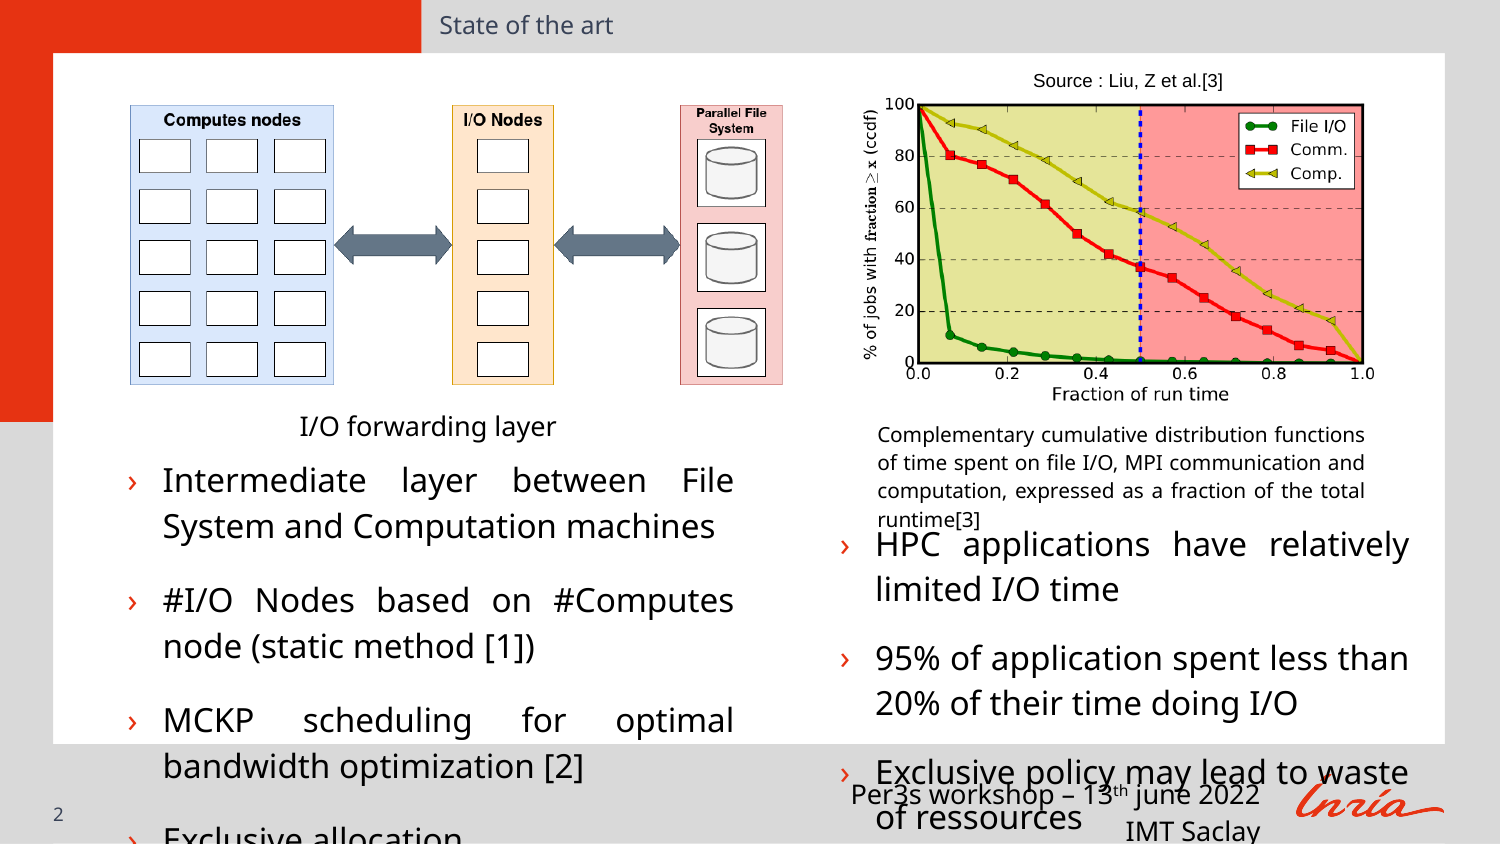

# State of the art
Source : Liu, Z et al.[3]
I/O forwarding layer
Complementary cumulative distribution functions of time spent on file I/O, MPI communication and computation, expressed as a fraction of the total runtime[3]
Intermediate layer between File System and Computation machines
#I/O Nodes based on #Computes node (static method [1])
MCKP scheduling for optimal bandwidth optimization [2]
Exclusive allocation
HPC applications have relatively limited I/O time
95% of application spent less than 20% of their time doing I/O
Exclusive policy may lead to waste of ressources
Per3s workshop – 13th june 2022
IMT Saclay
2